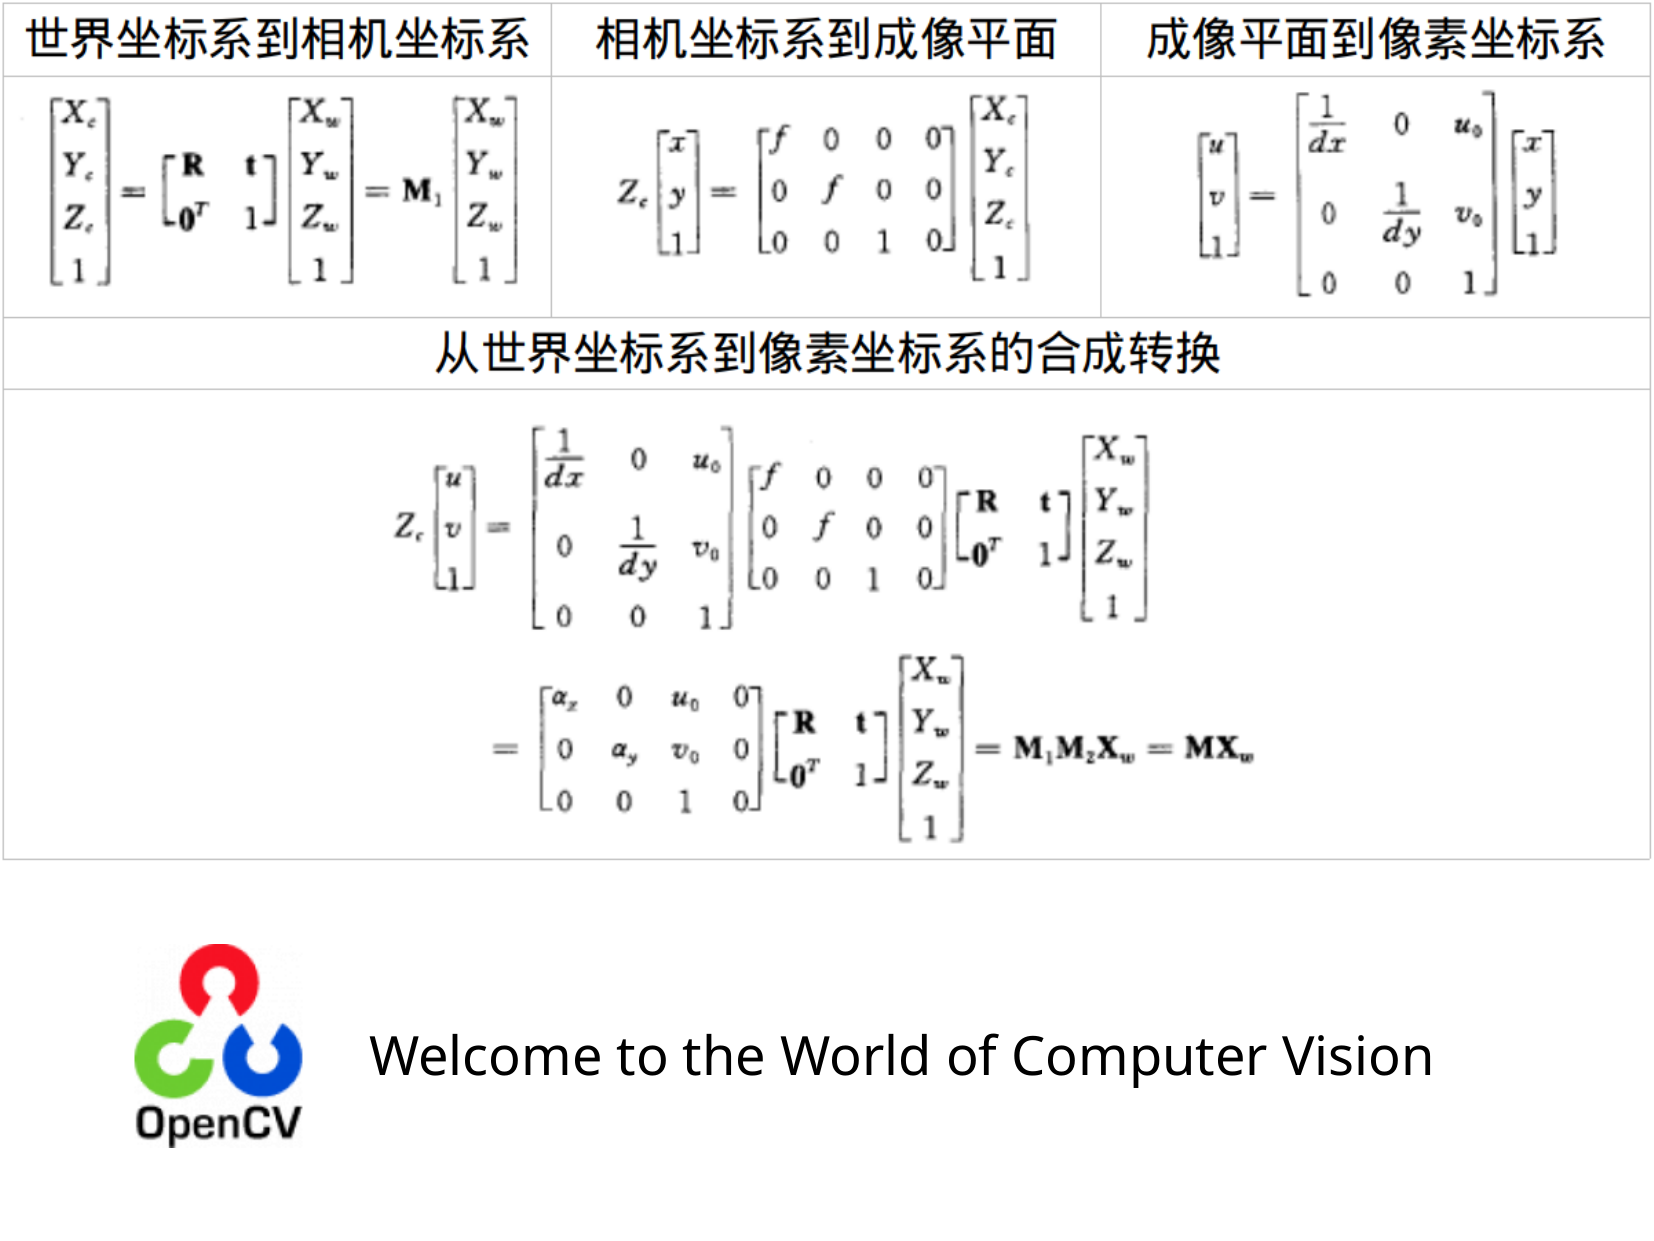

Welcome to the World of Computer Vision